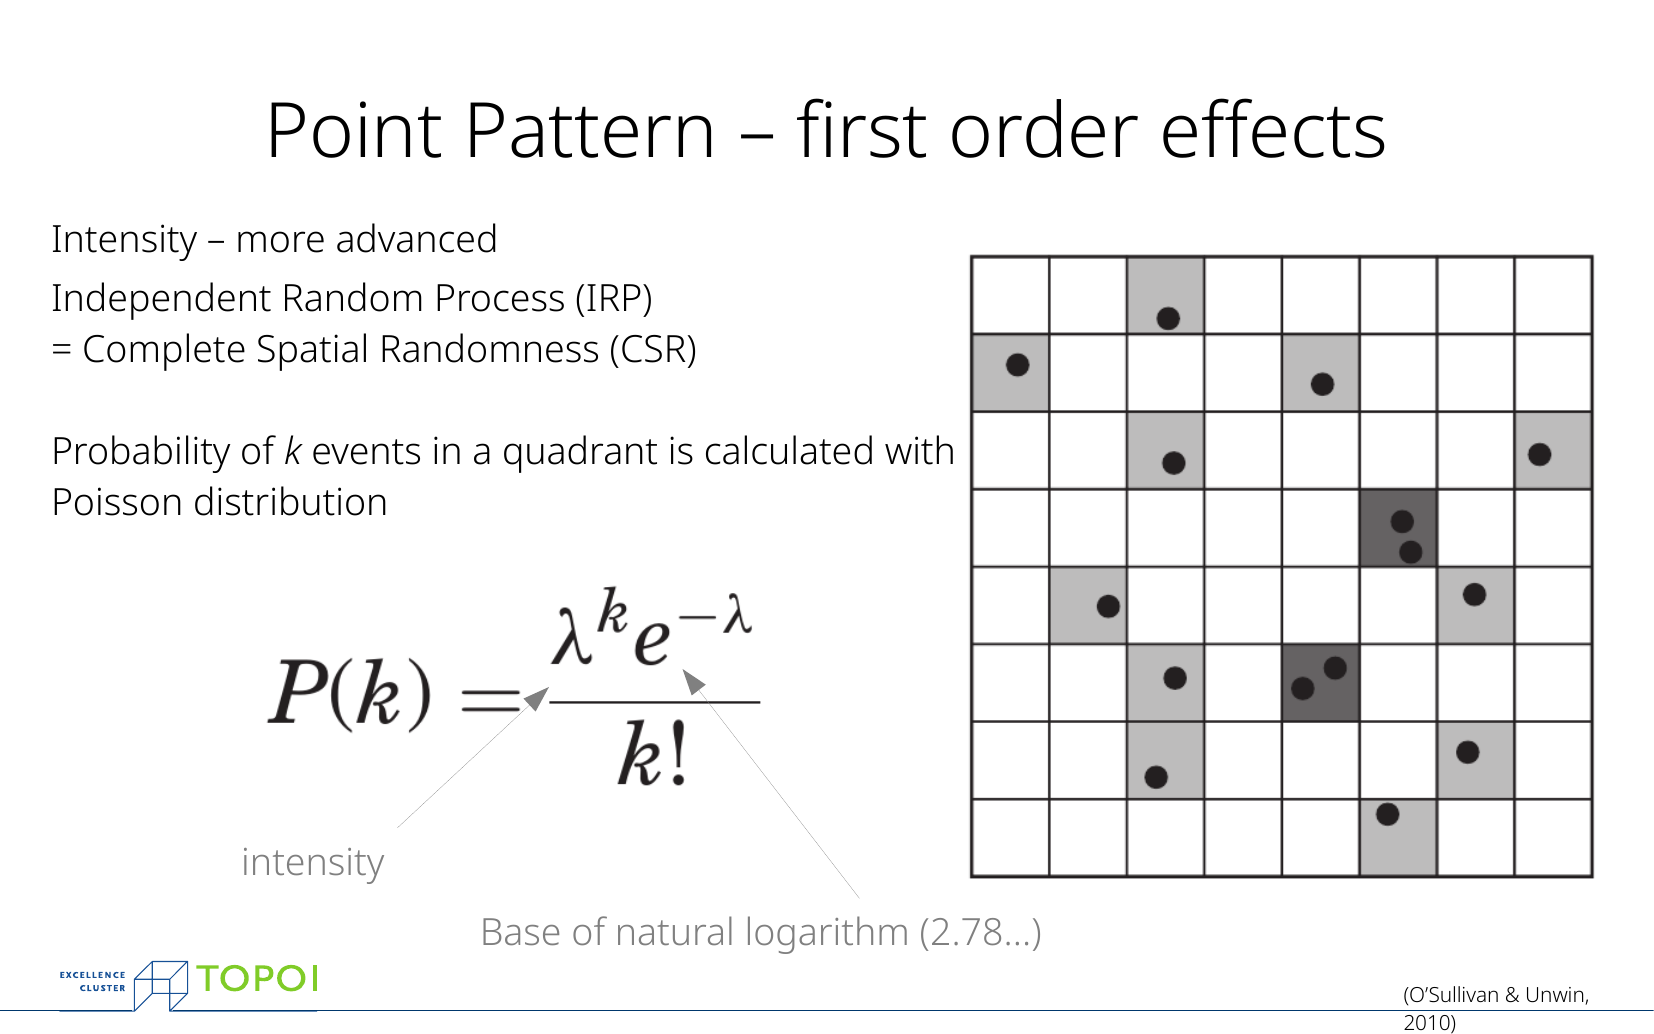

# Point Pattern – first order effects
Intensity – more advanced
Independent Random Process (IRP)
= Complete Spatial Randomness (CSR)
Probability of k events in a quadrant is calculated with
Poisson distribution
intensity
Base of natural logarithm (2.78...)
(O’Sullivan & Unwin, 2010)